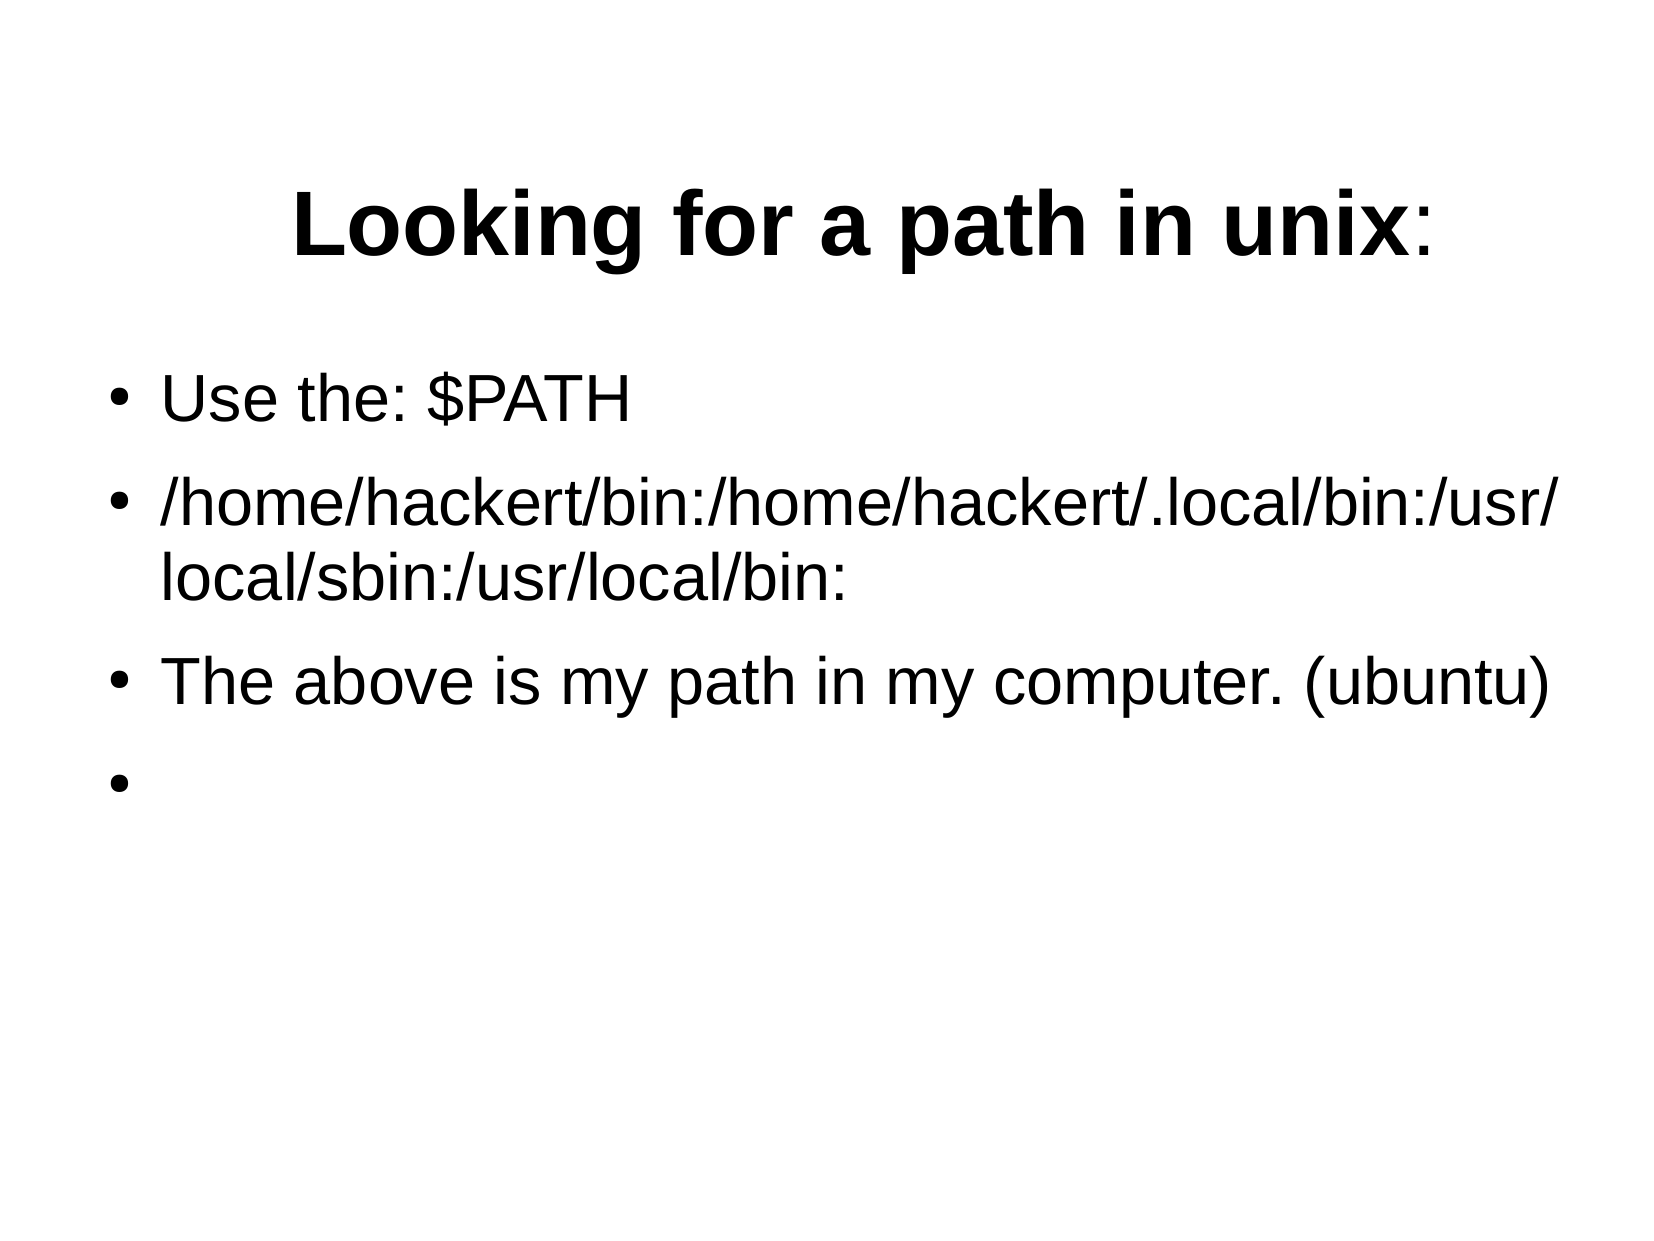

# Looking for a path in unix:
Use the: $PATH
/home/hackert/bin:/home/hackert/.local/bin:/usr/local/sbin:/usr/local/bin:
The above is my path in my computer. (ubuntu)